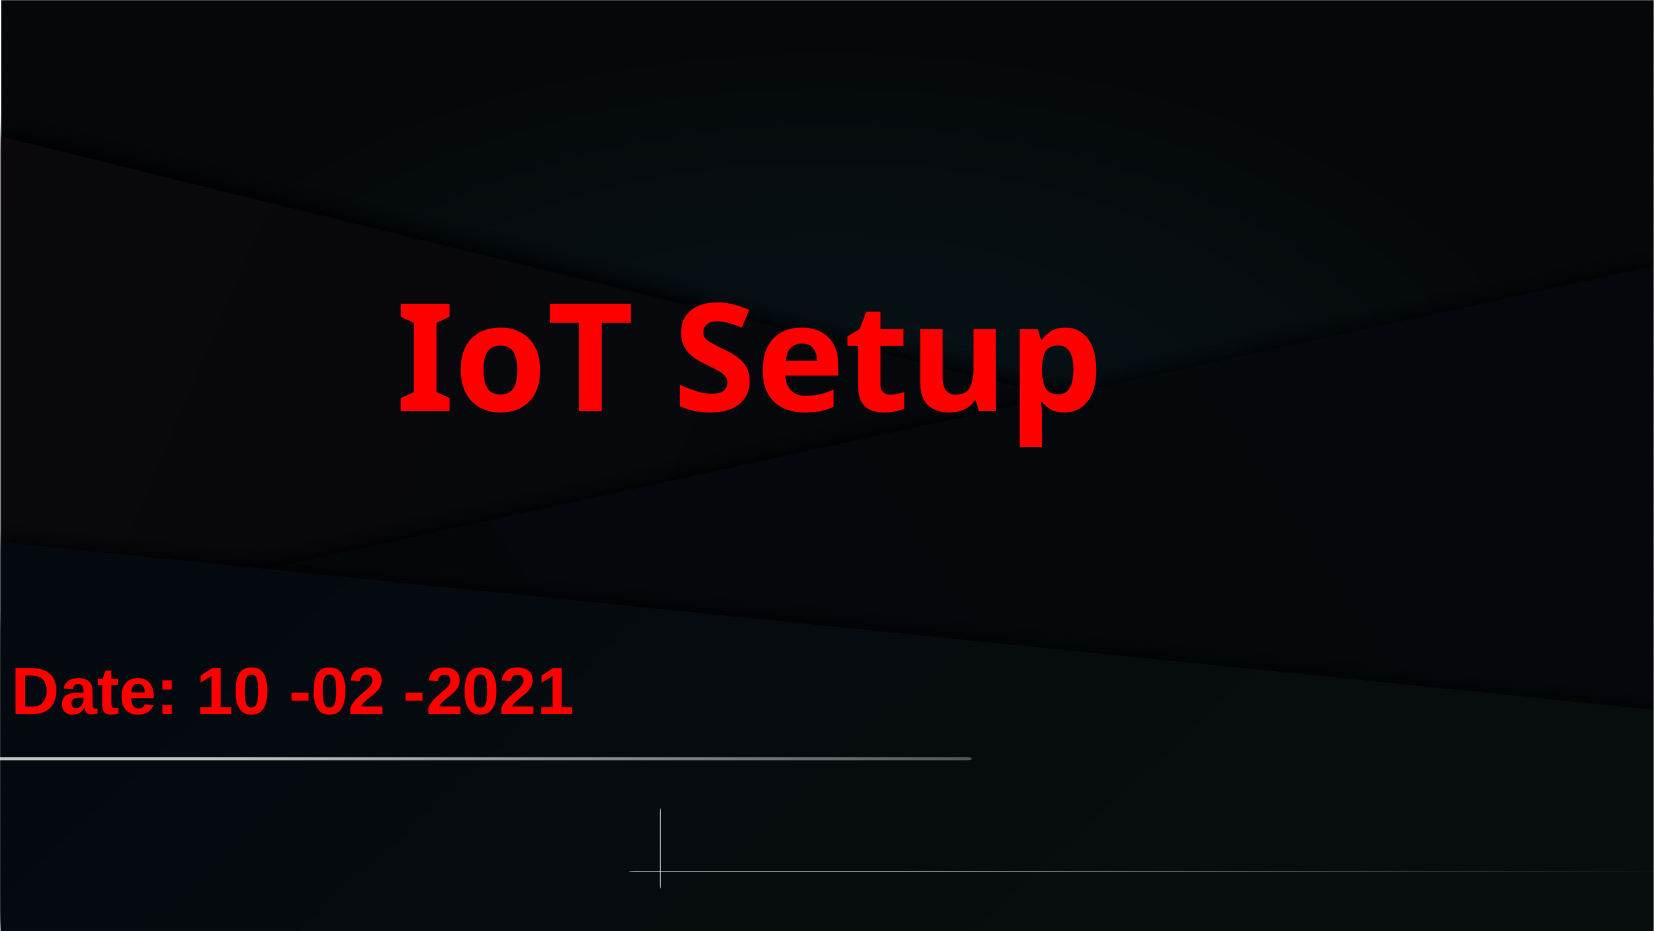

IoT Setup
# Date: 10 -02 -2021